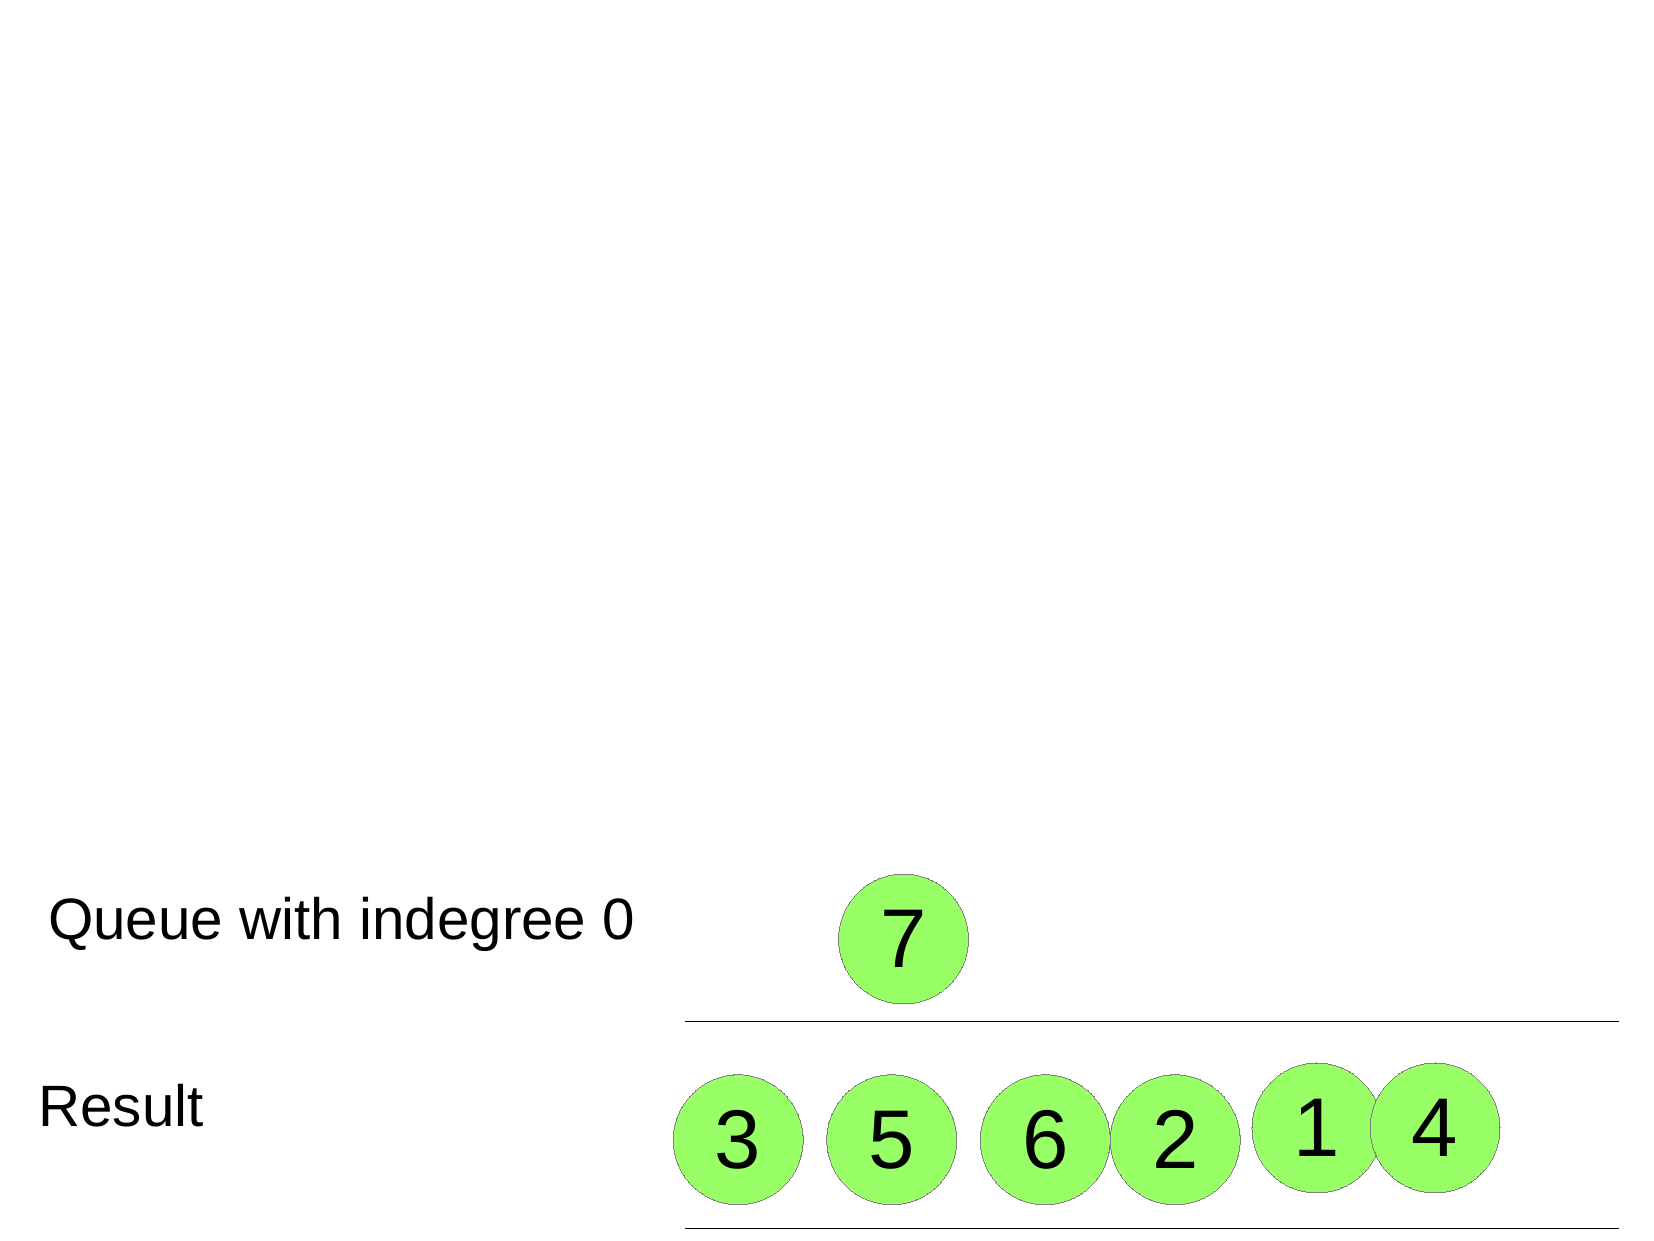

7
Queue with indegree 0
1
4
Result
3
5
6
2